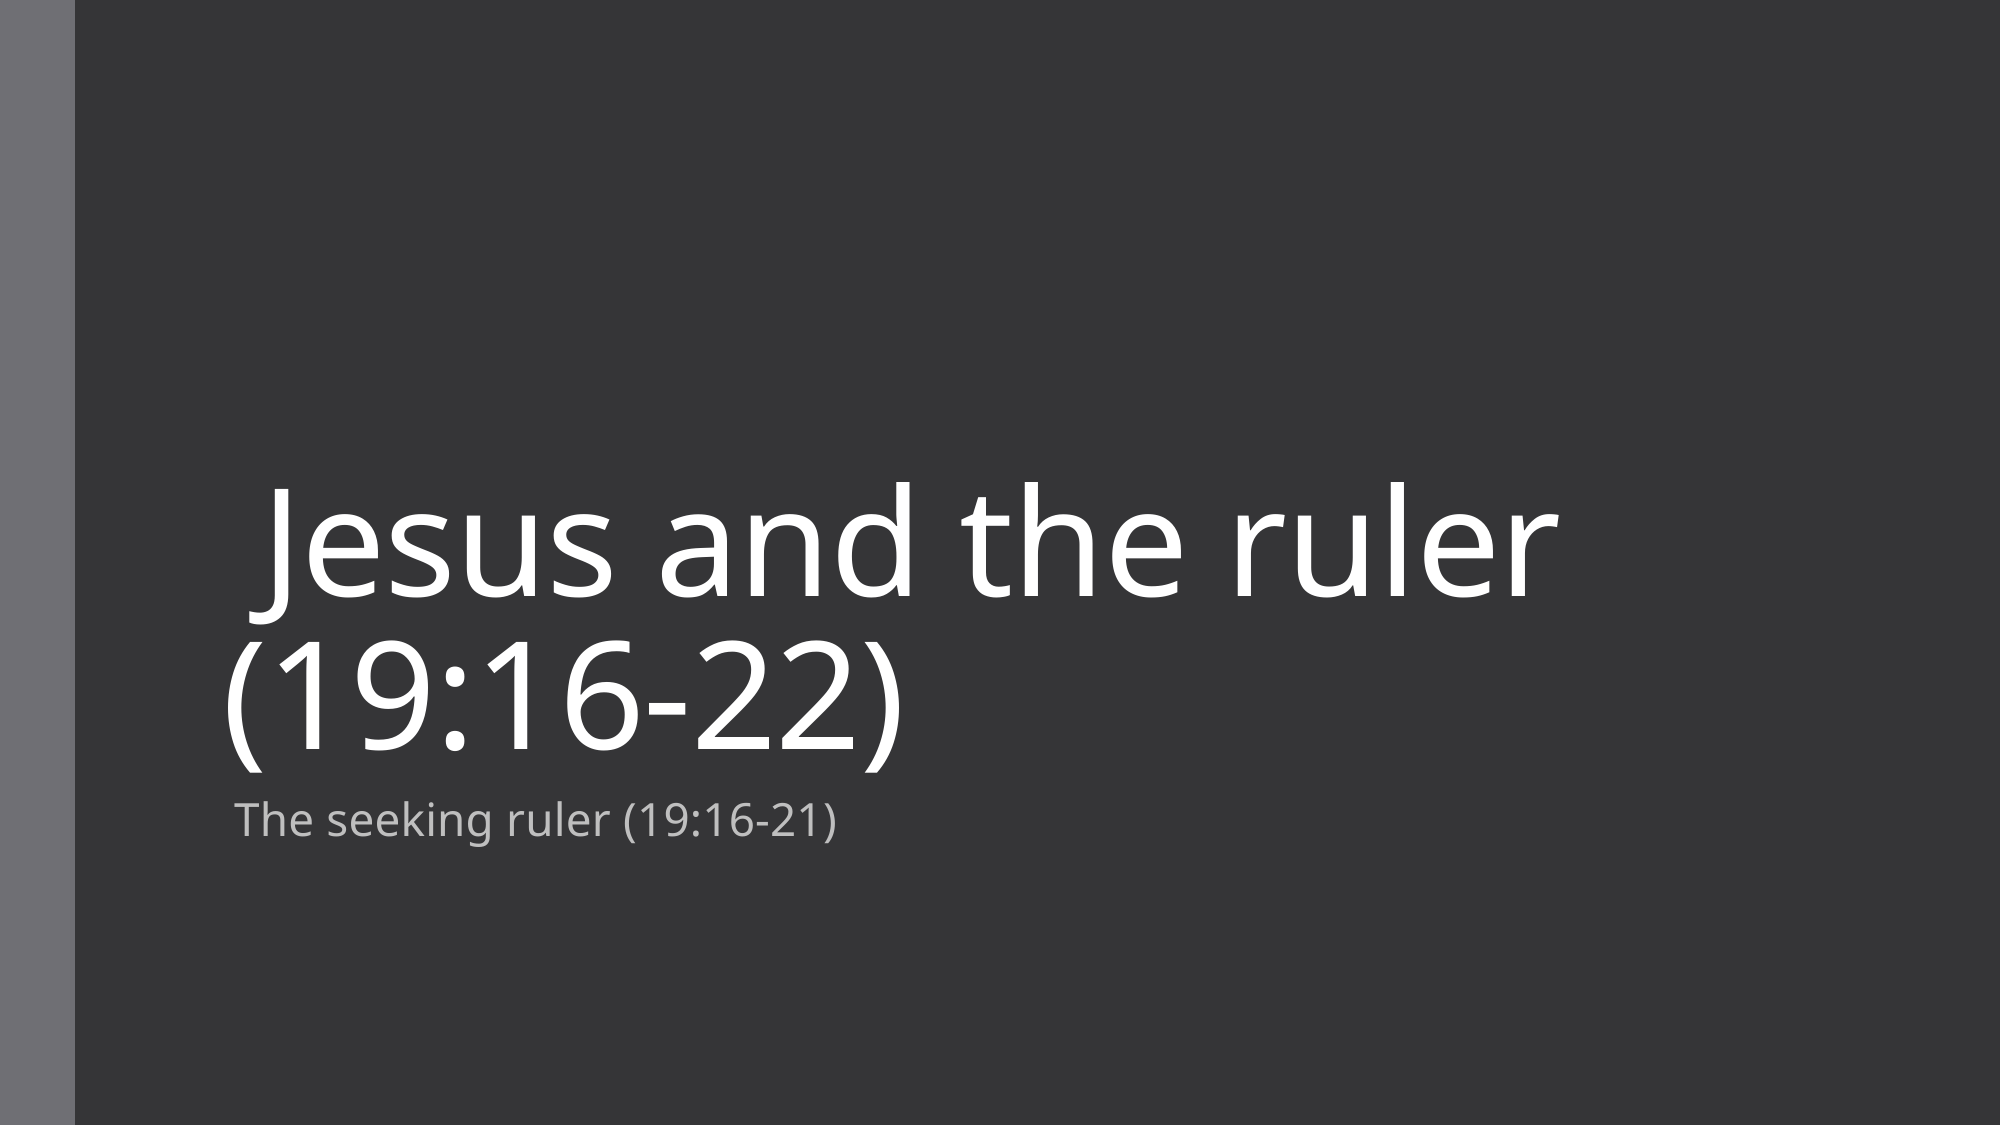

# Jesus and the ruler (19:16-22)
 The seeking ruler (19:16-21)